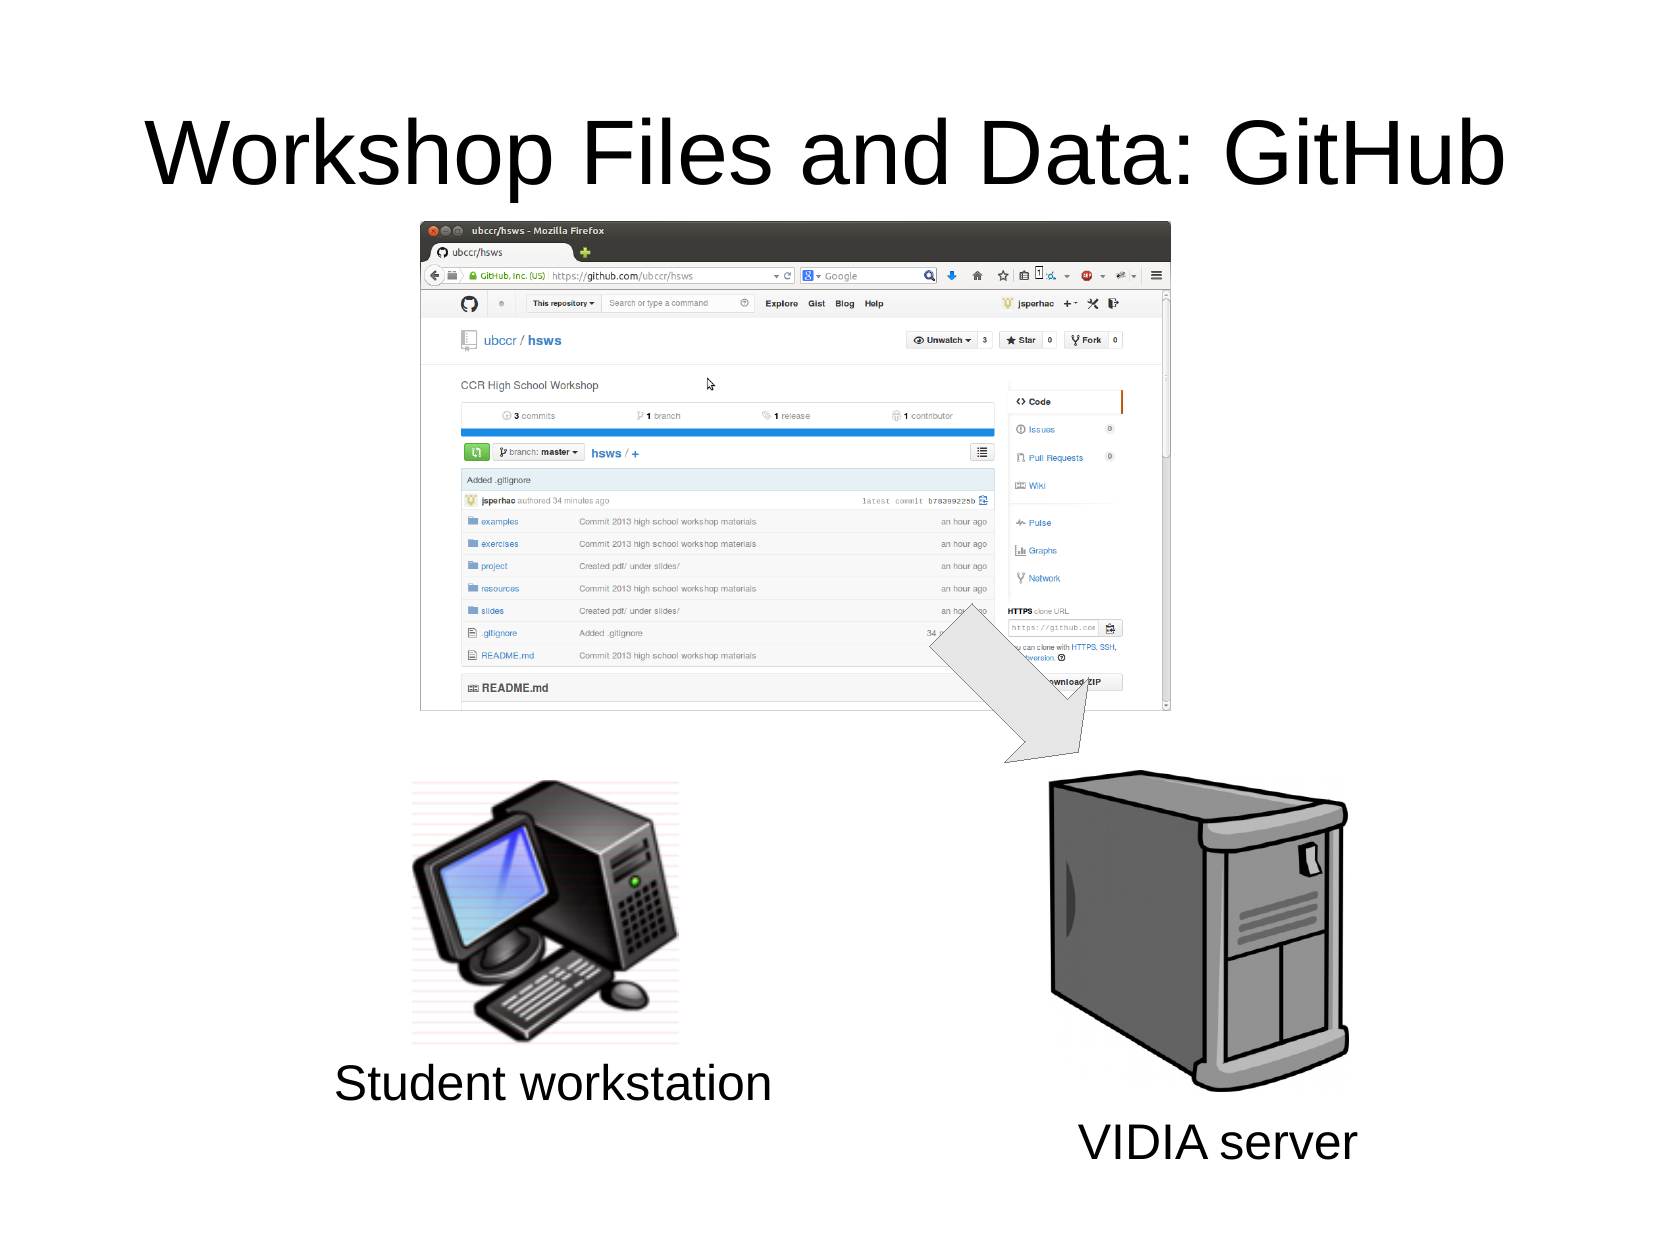

# Workshop Files and Data: GitHub
Student workstation
VIDIA server